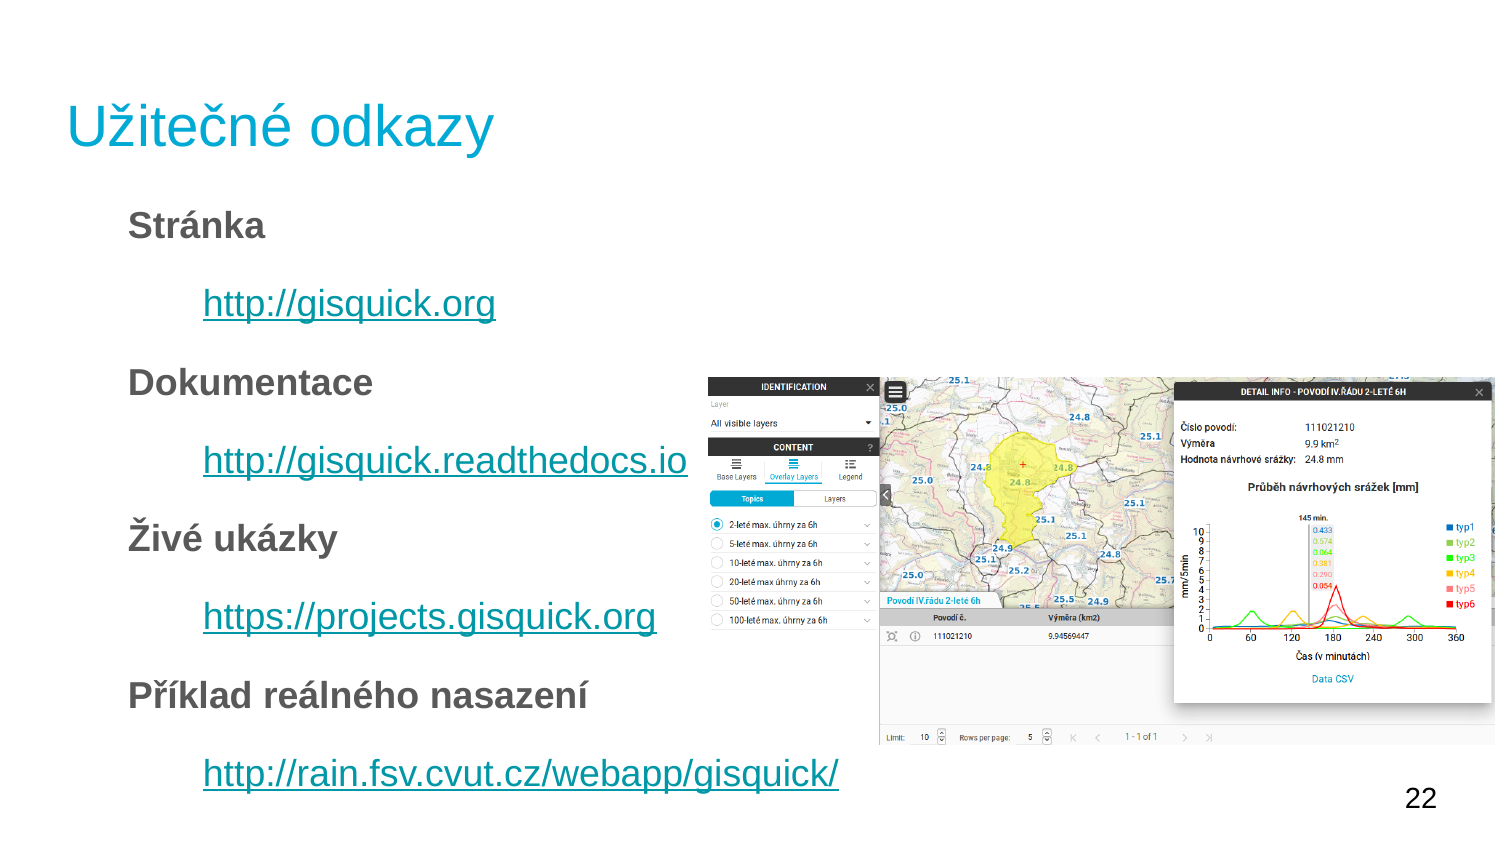

# Užitečné odkazy
Stránka
http://gisquick.org
Dokumentace
http://gisquick.readthedocs.io
Živé ukázky
https://projects.gisquick.org
Příklad reálného nasazení
http://rain.fsv.cvut.cz/webapp/gisquick/